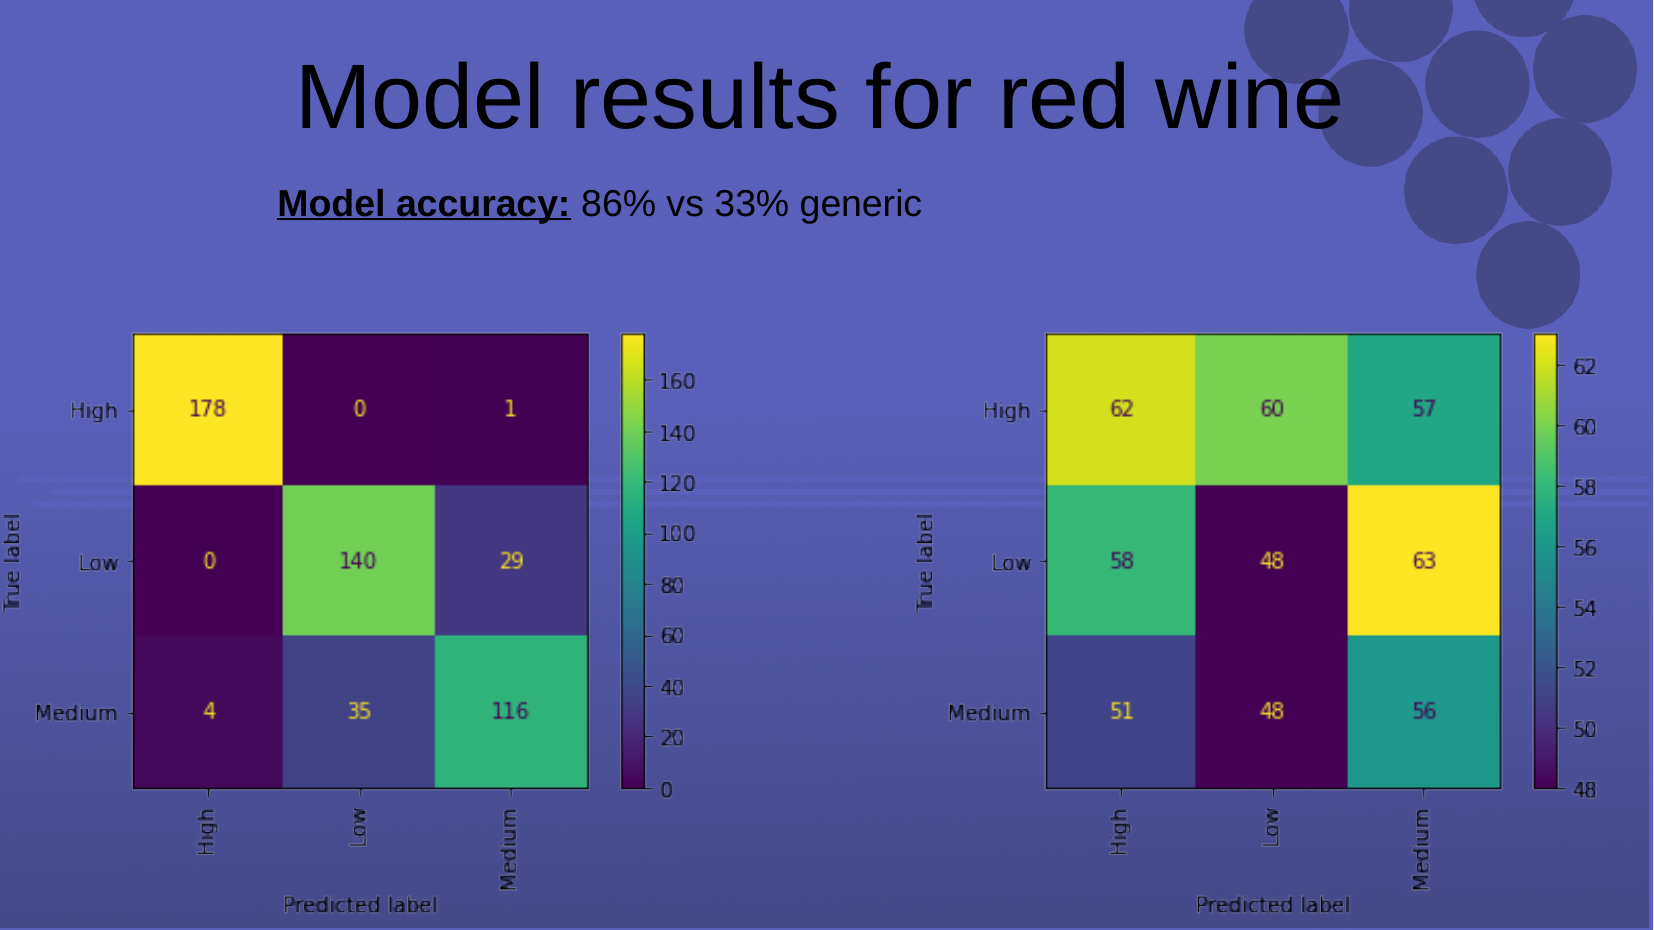

# Model results for red wine
Model accuracy: 86% vs 33% generic